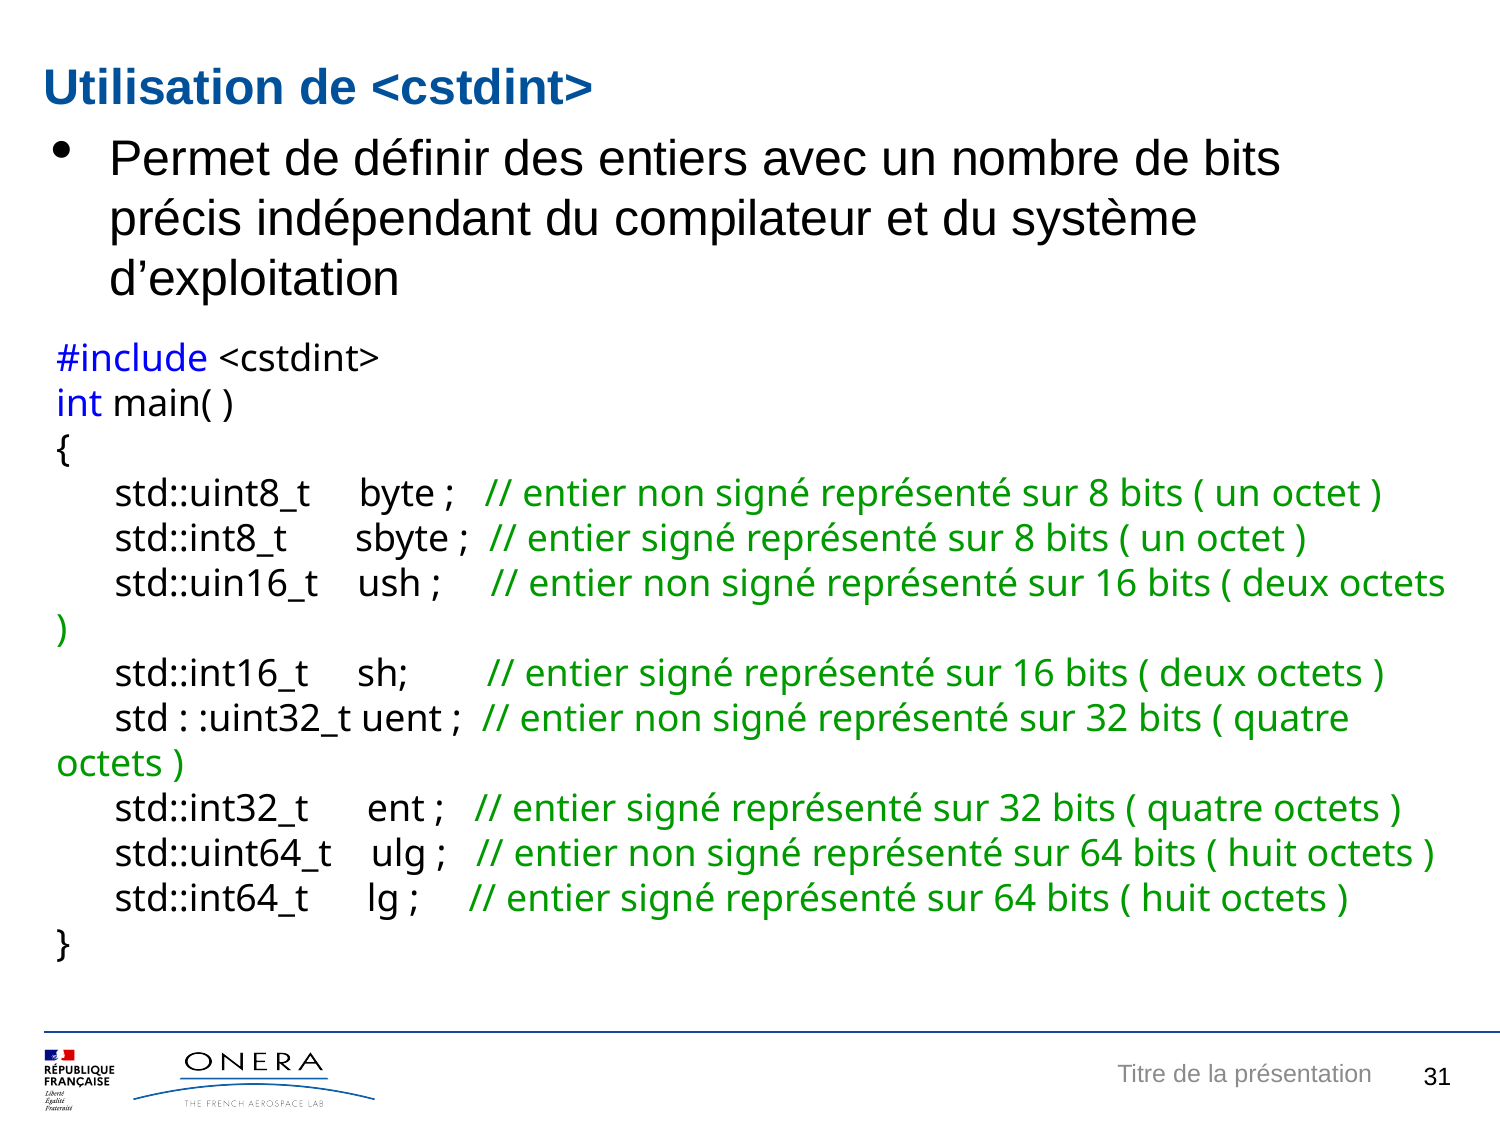

Utilisation de <cstdint>
Permet de définir des entiers avec un nombre de bits précis indépendant du compilateur et du système d’exploitation
#include <cstdint>
int main( )
{
 std::uint8_t byte ; // entier non signé représenté sur 8 bits ( un octet )
 std::int8_t sbyte ; // entier signé représenté sur 8 bits ( un octet )
 std::uin16_t ush ; // entier non signé représenté sur 16 bits ( deux octets )
 std::int16_t sh; // entier signé représenté sur 16 bits ( deux octets )
 std : :uint32_t uent ; // entier non signé représenté sur 32 bits ( quatre octets )
 std::int32_t ent ; // entier signé représenté sur 32 bits ( quatre octets )
 std::uint64_t ulg ; // entier non signé représenté sur 64 bits ( huit octets )
 std::int64_t lg ; // entier signé représenté sur 64 bits ( huit octets )
}
Titre de la présentation